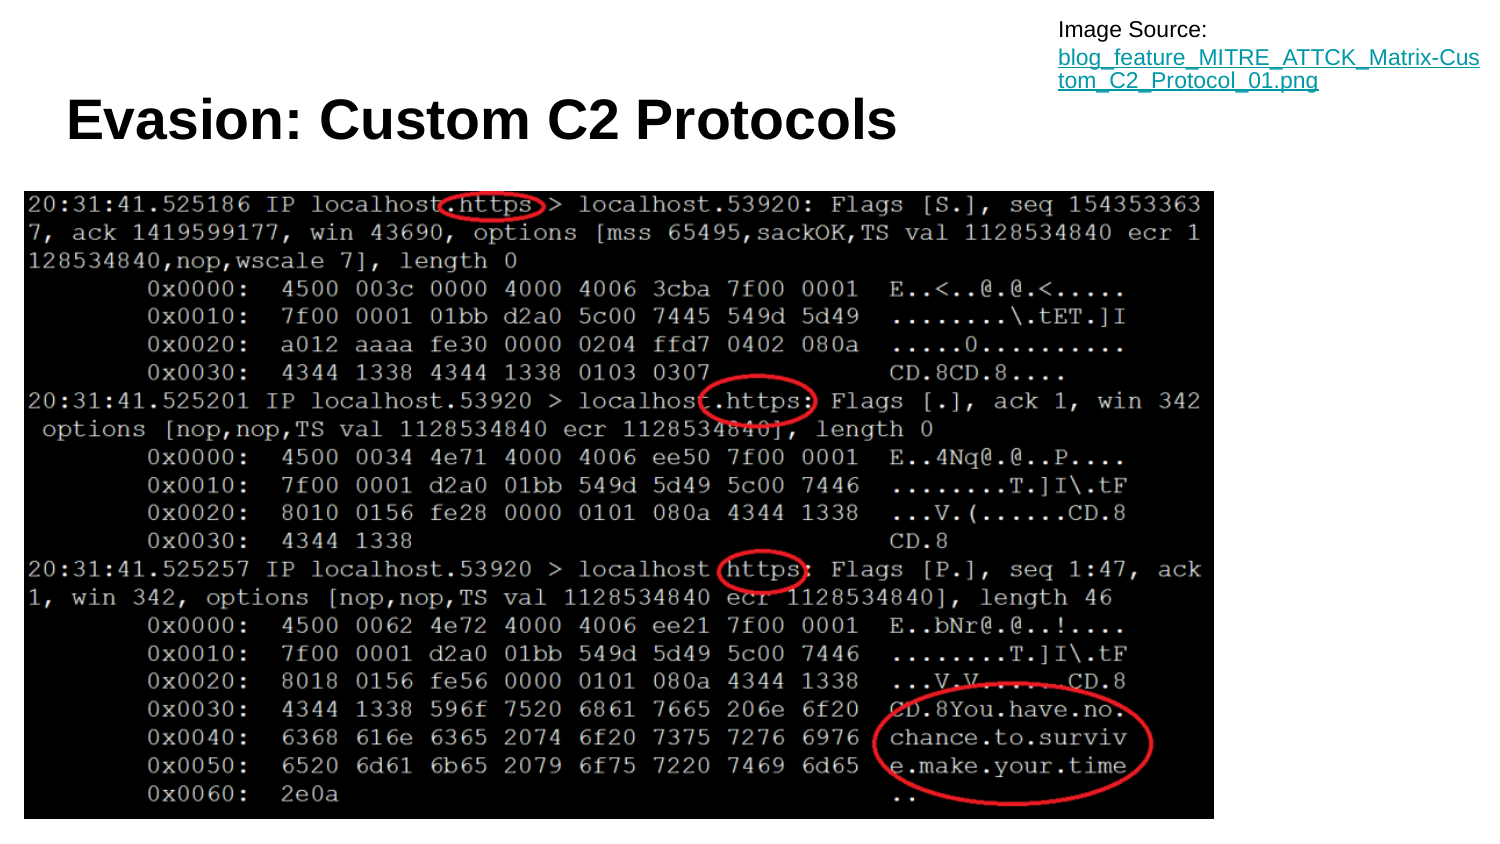

Image Source: blog_feature_MITRE_ATTCK_Matrix-Custom_C2_Protocol_01.png
# Evasion: Custom C2 Protocols